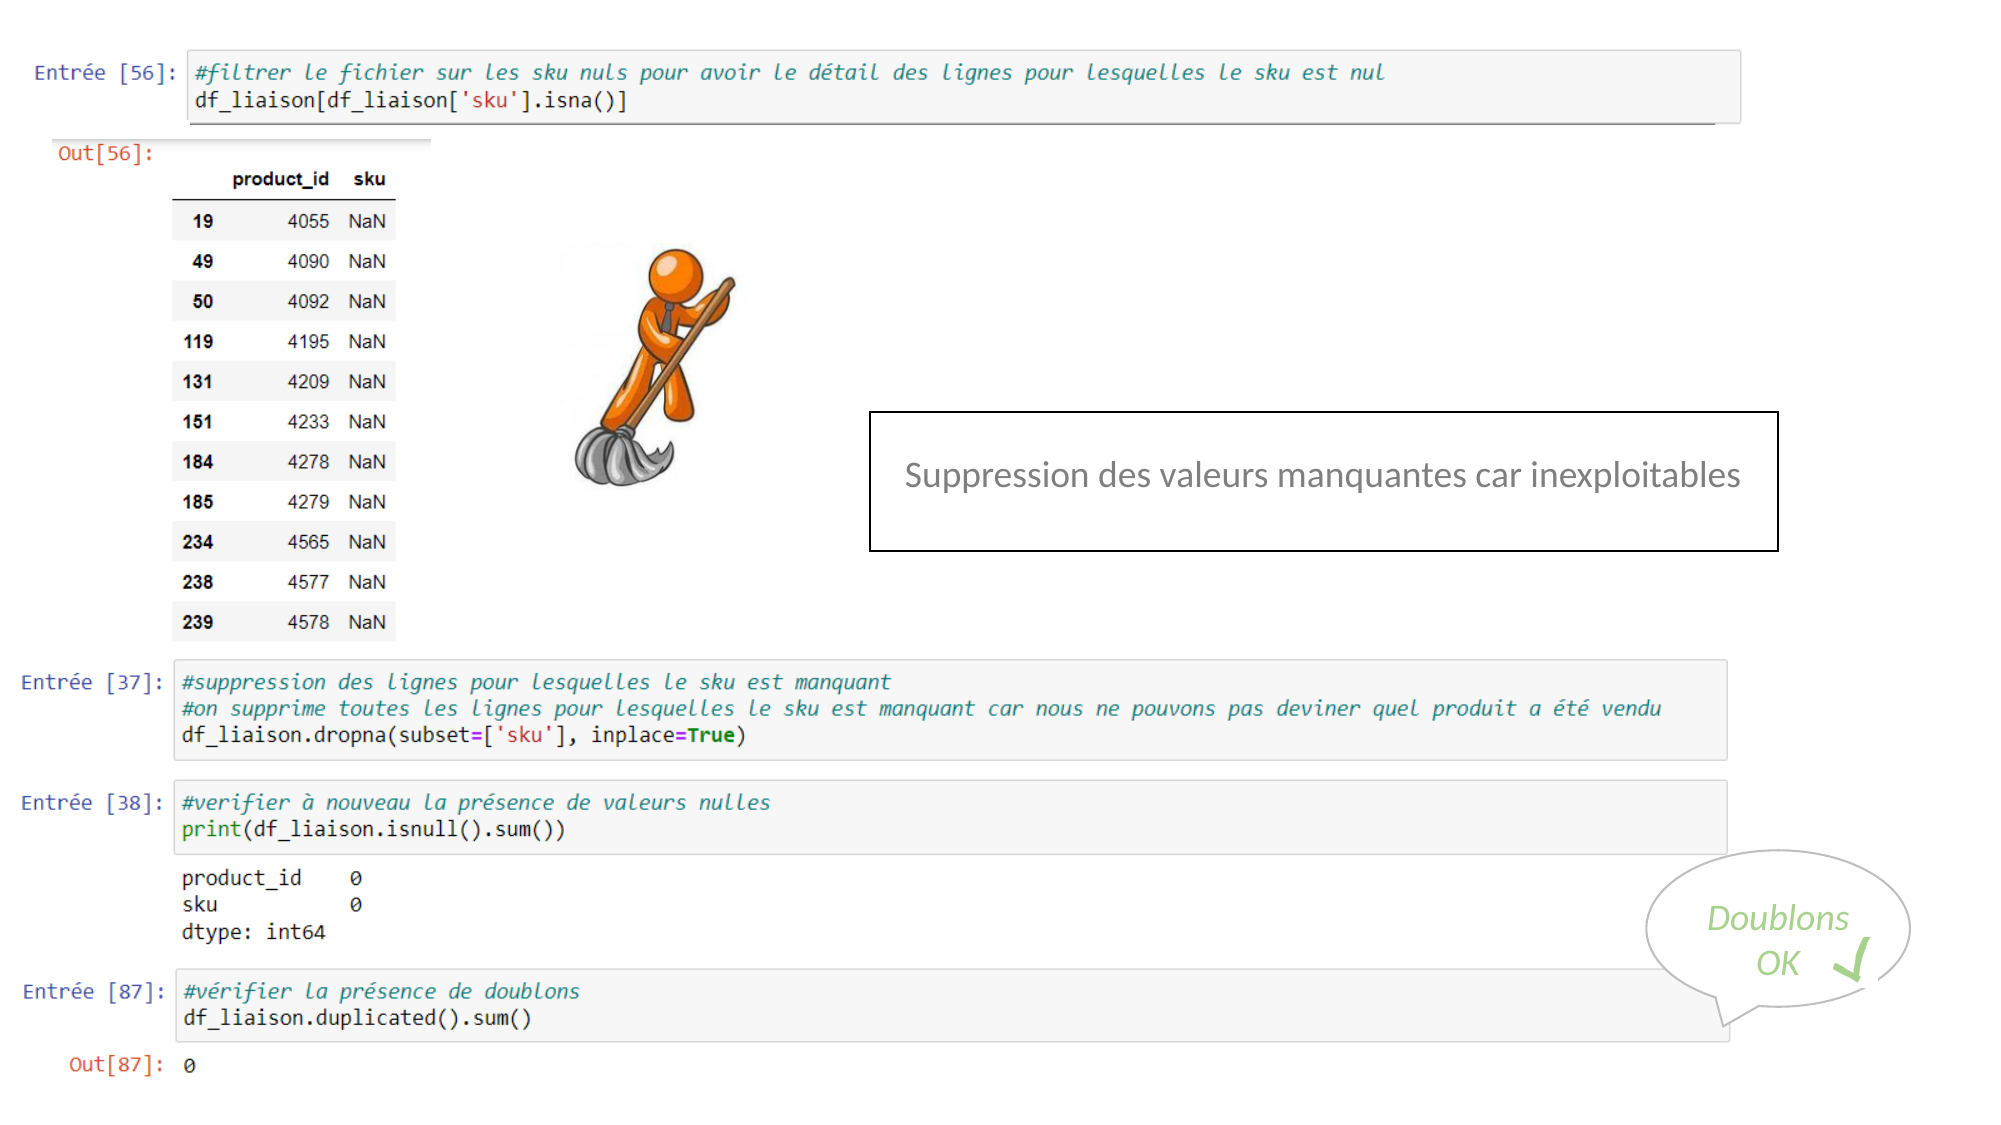

Suppression des valeurs manquantes car inexploitables
Doublons OK